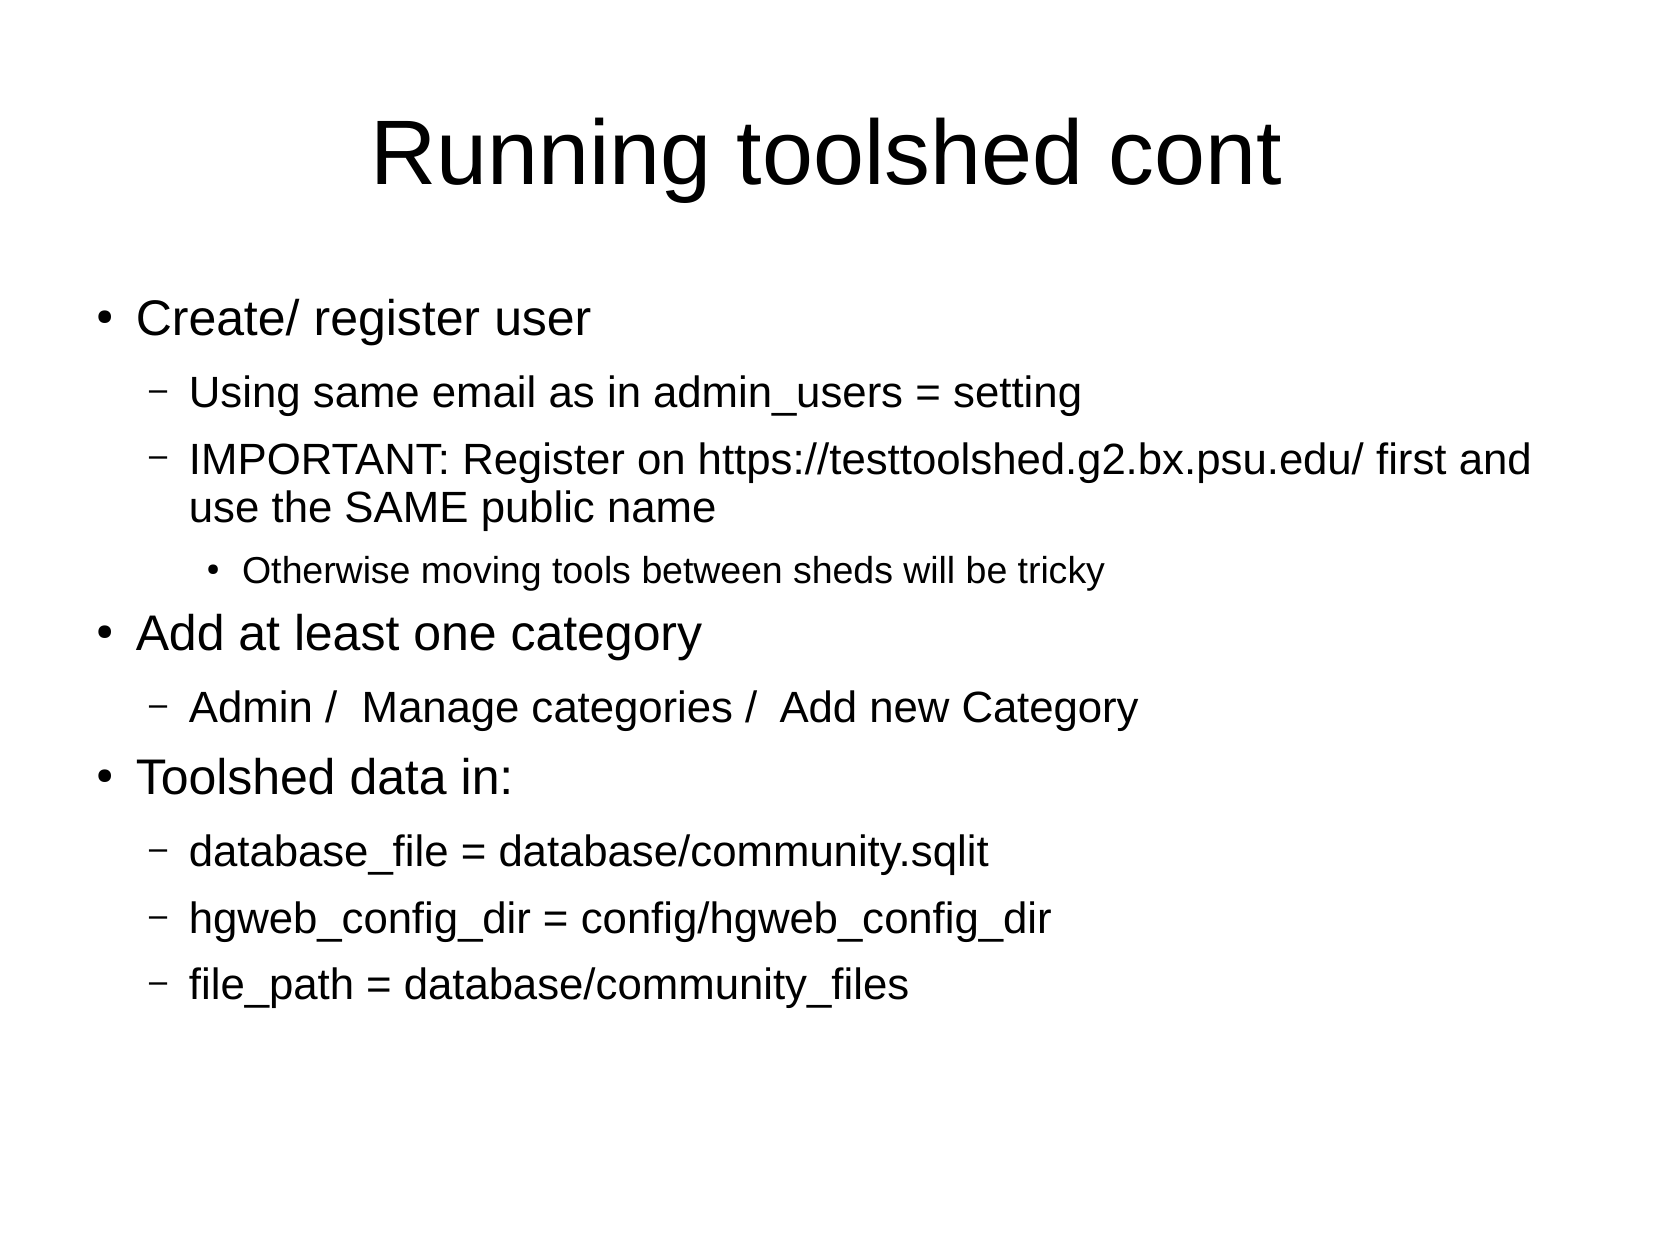

# Running toolshed cont
Create/ register user
Using same email as in admin_users = setting
IMPORTANT: Register on https://testtoolshed.g2.bx.psu.edu/ first and use the SAME public name
Otherwise moving tools between sheds will be tricky
Add at least one category
Admin / Manage categories / Add new Category
Toolshed data in:
database_file = database/community.sqlit
hgweb_config_dir = config/hgweb_config_dir
file_path = database/community_files